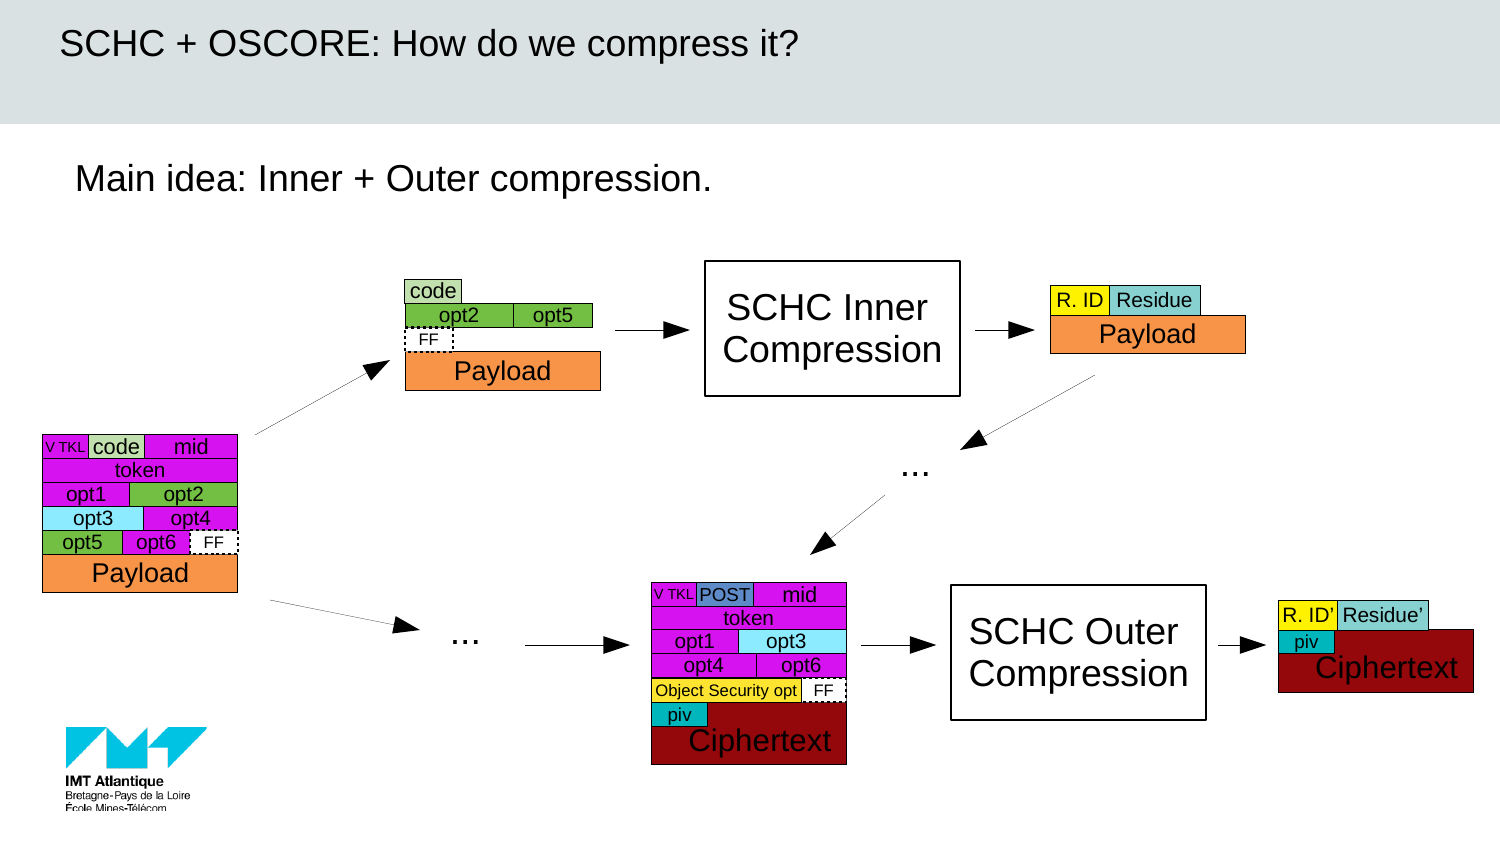

SCHC + OSCORE: How do we compress it?
Main idea: Inner + Outer compression.
SCHC Inner
Compression
code
R. ID
Residue
opt2
opt5
Payload
FF
Payload
...
V TKL
code
mid
token
opt1
opt2
opt3
opt4
opt5
opt6
FF
Payload
V TKL
POST
mid
SCHC Outer
Compression
R. ID’
Residue’
...
token
opt1
opt3
Ciphertext
piv
opt4
opt6
FF
Object Security opt
Ciphertext
piv